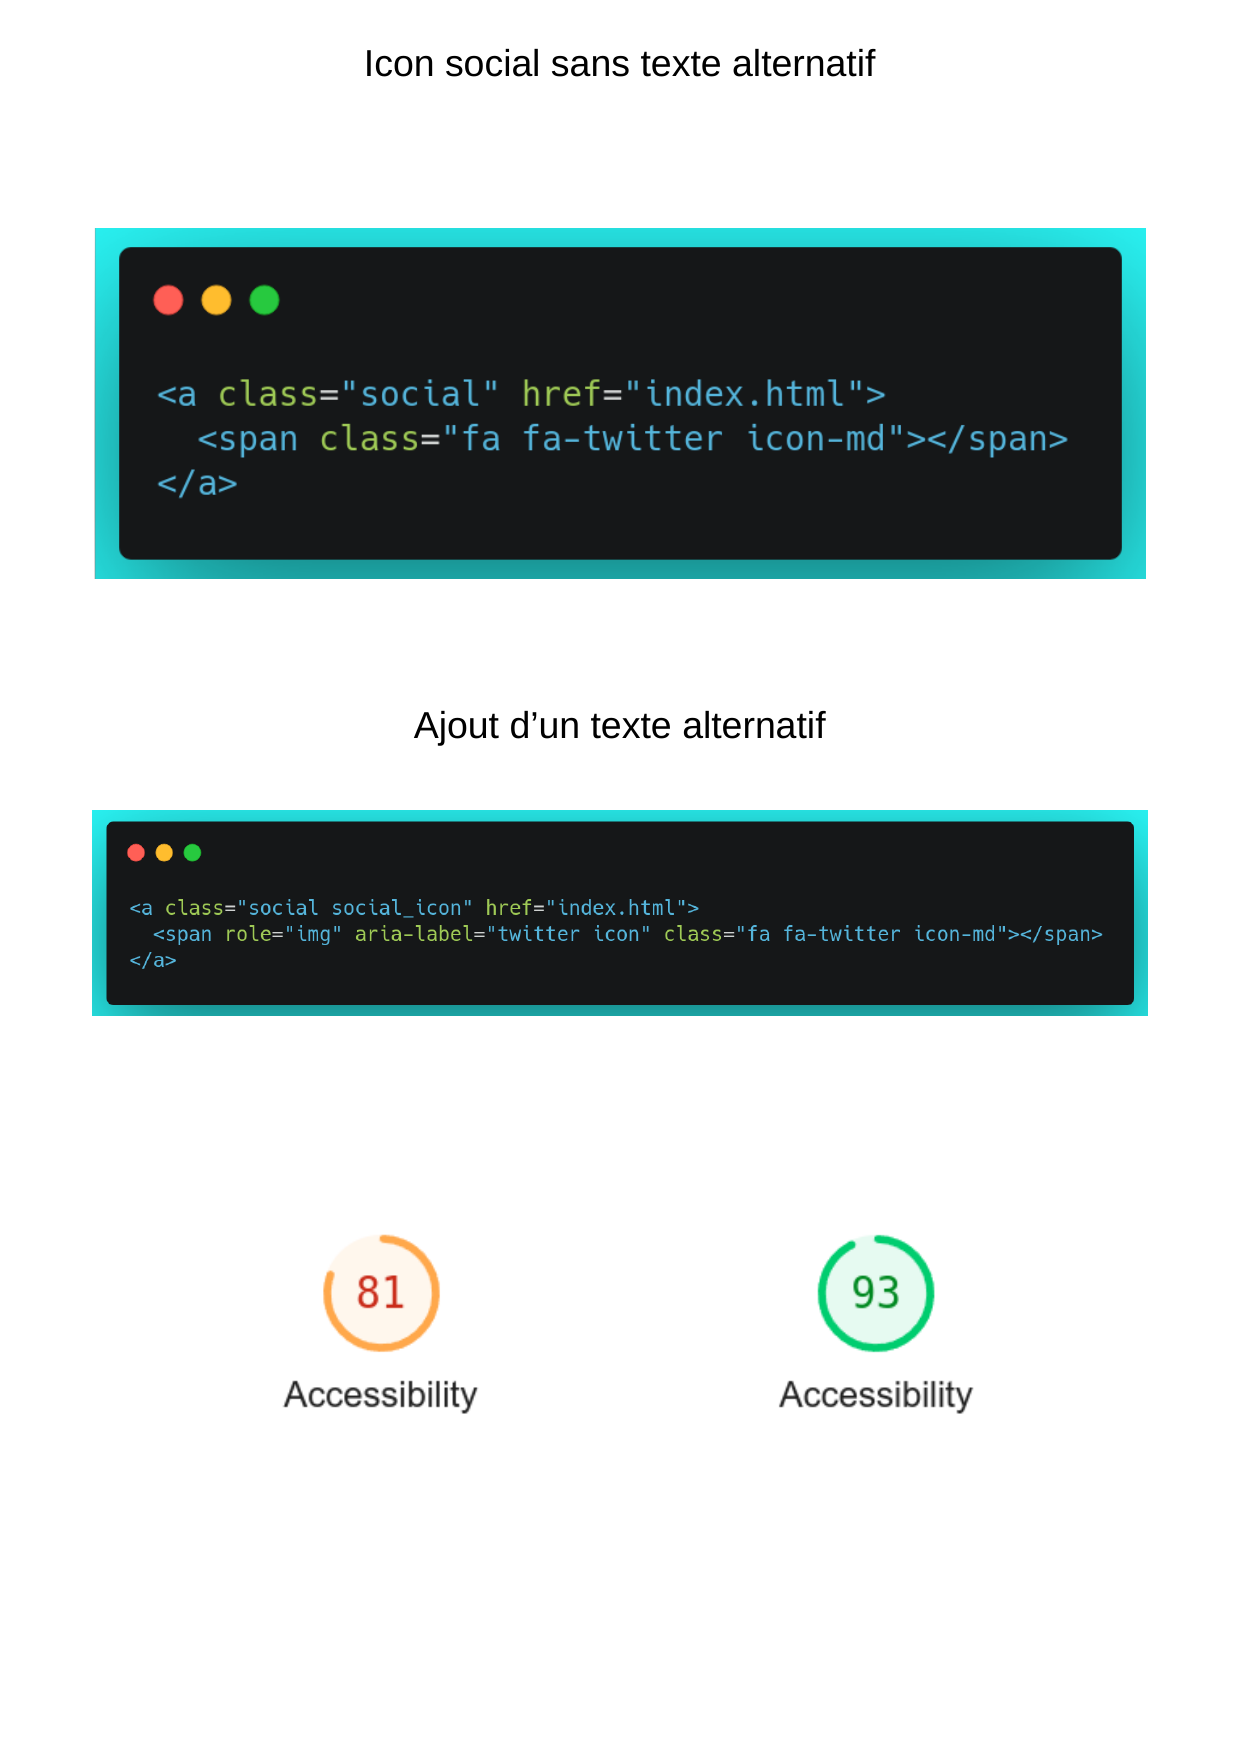

Icon social sans texte alternatif
Ajout d’un texte alternatif